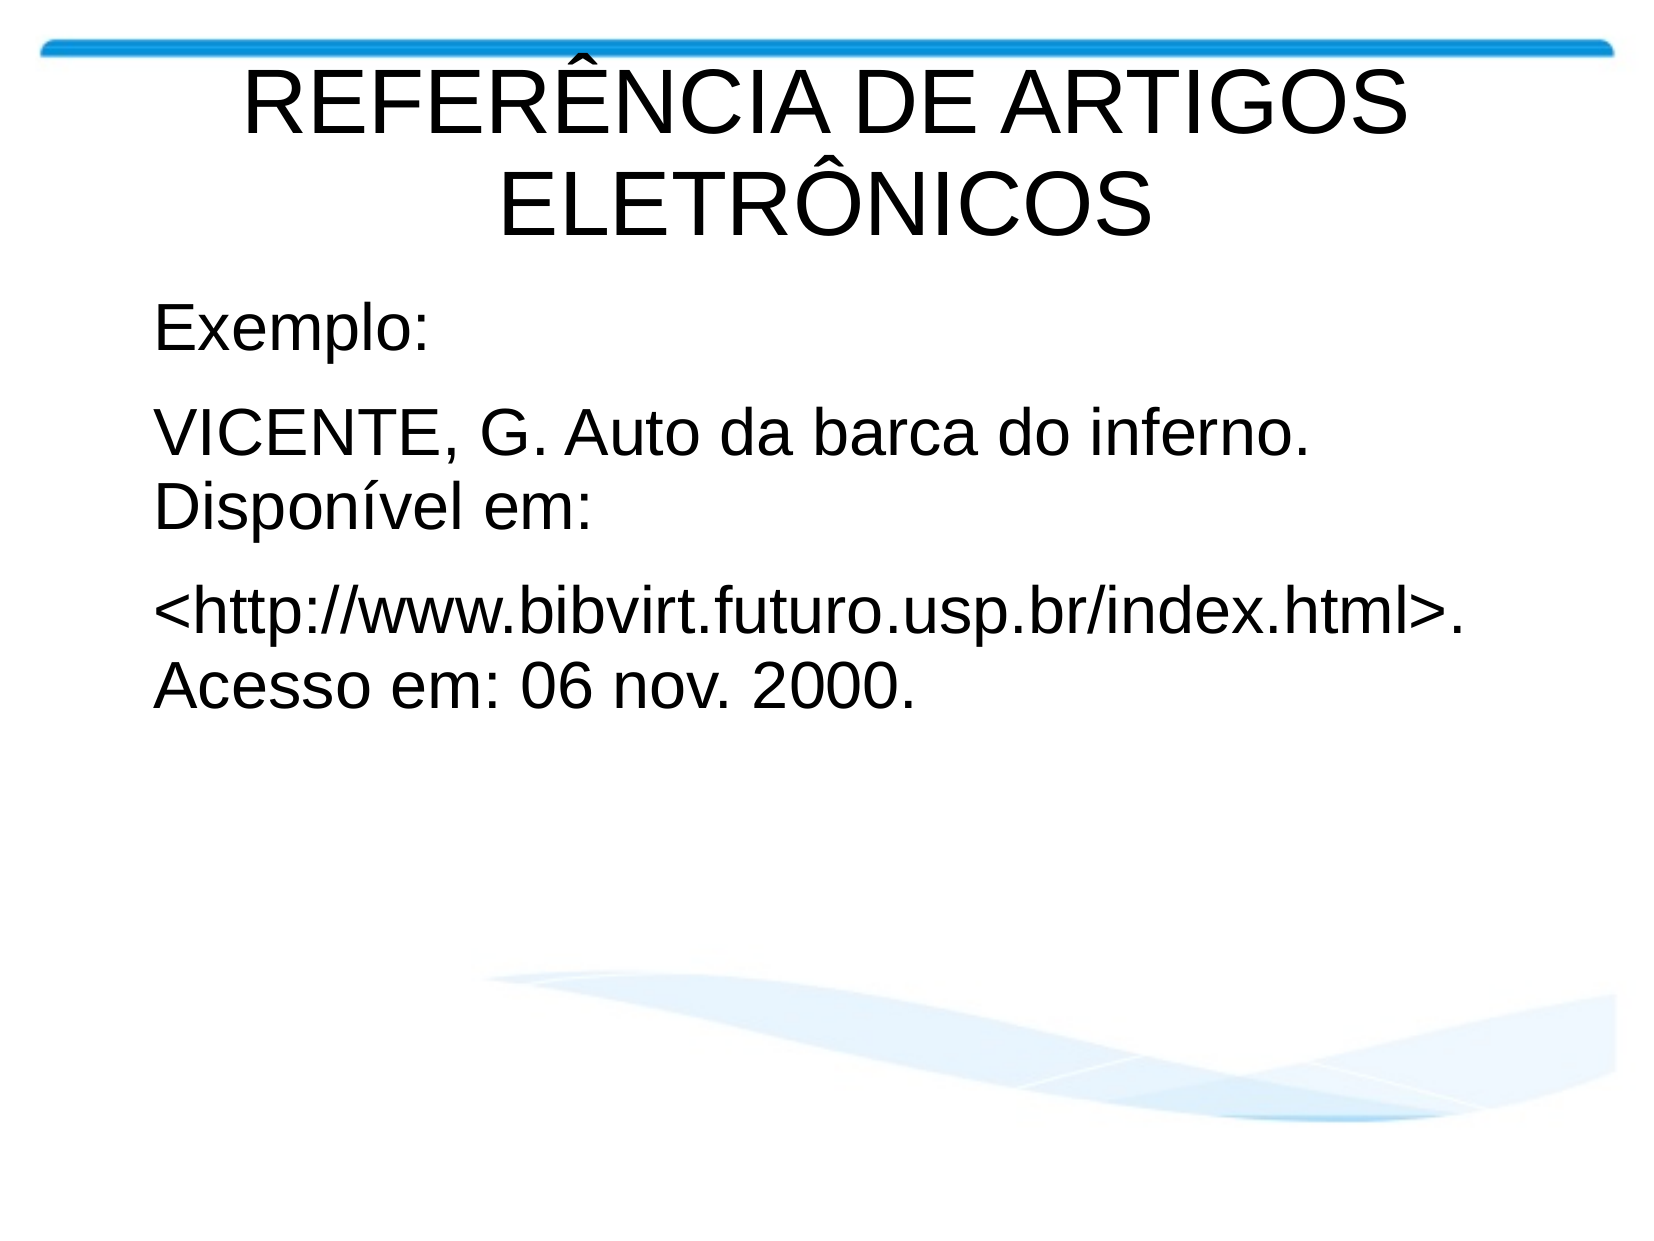

# REFERÊNCIA DE ARTIGOS ELETRÔNICOS
Exemplo:
VICENTE, G. Auto da barca do inferno. Disponível em:
<http://www.bibvirt.futuro.usp.br/index.html>. Acesso em: 06 nov. 2000.